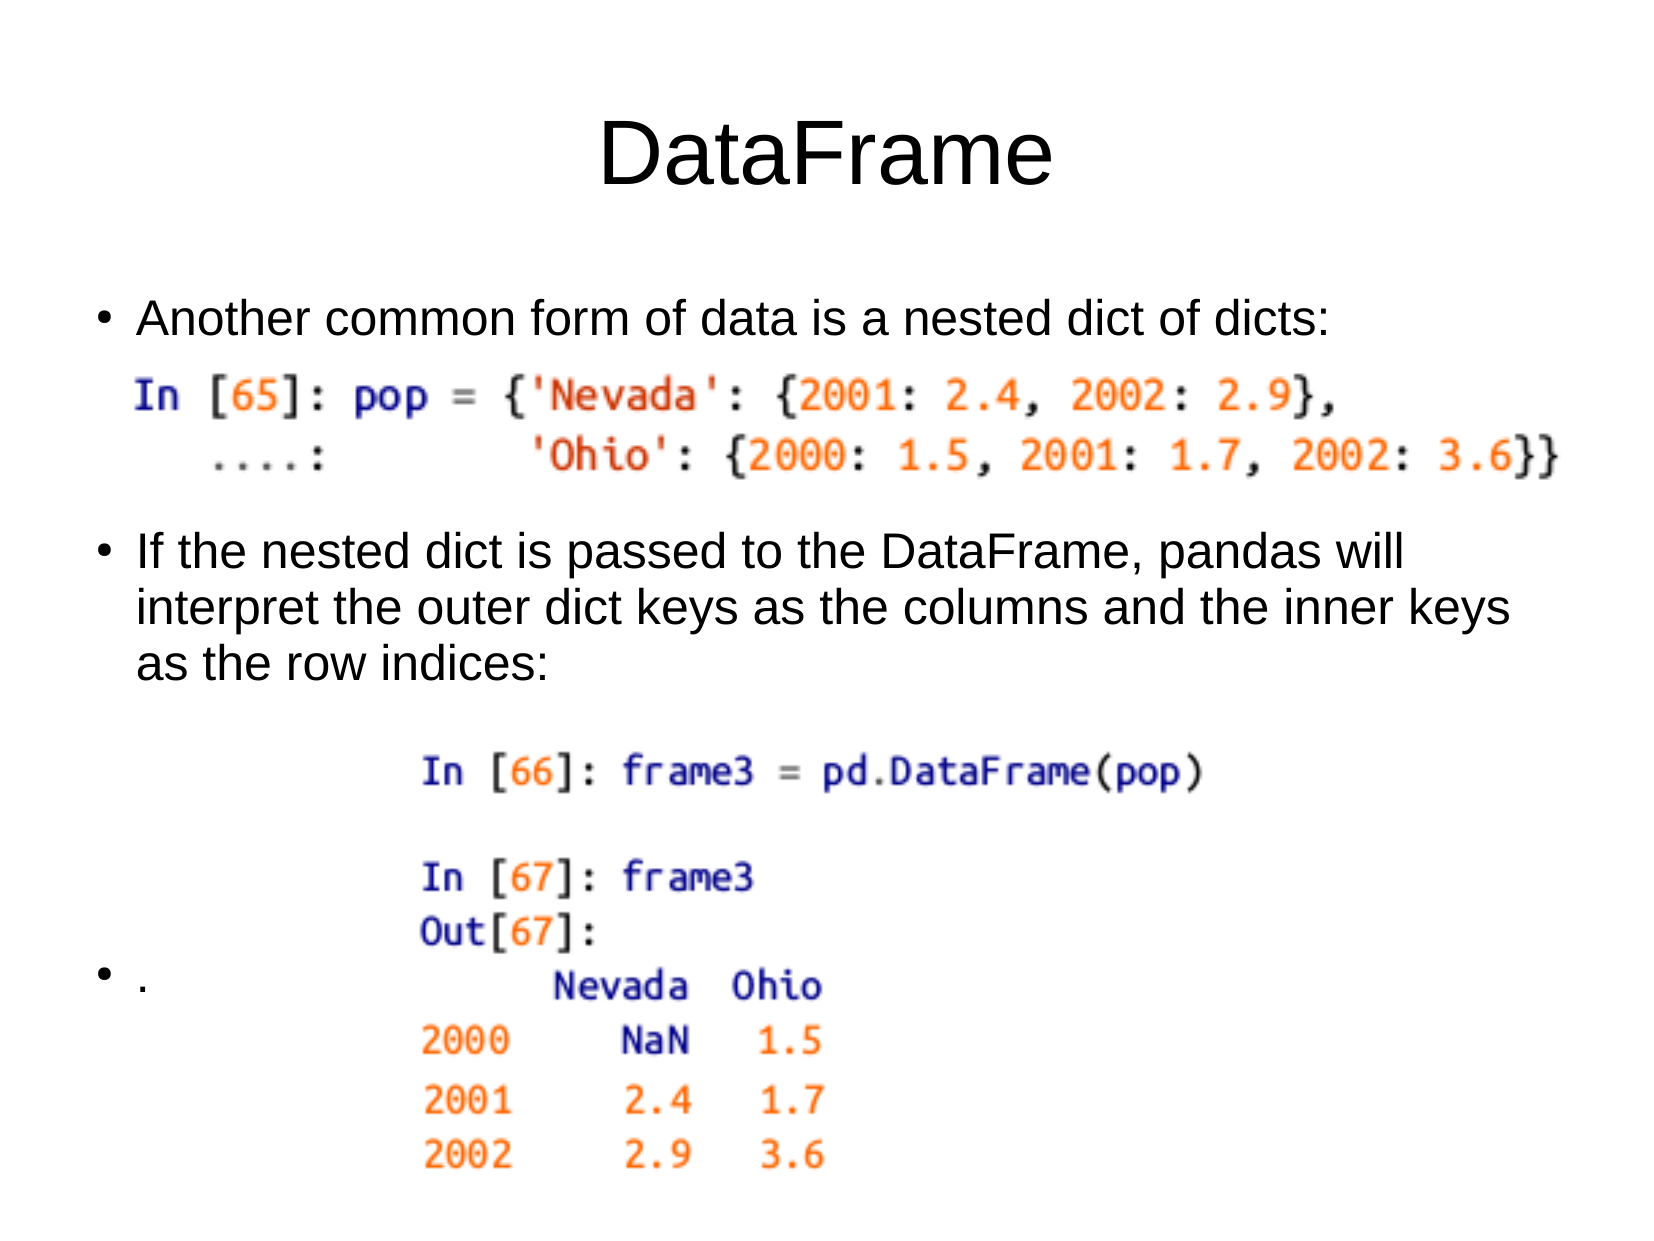

# DataFrame
Another common form of data is a nested dict of dicts:
If the nested dict is passed to the DataFrame, pandas will interpret the outer dict keys as the columns and the inner keys as the row indices:
.